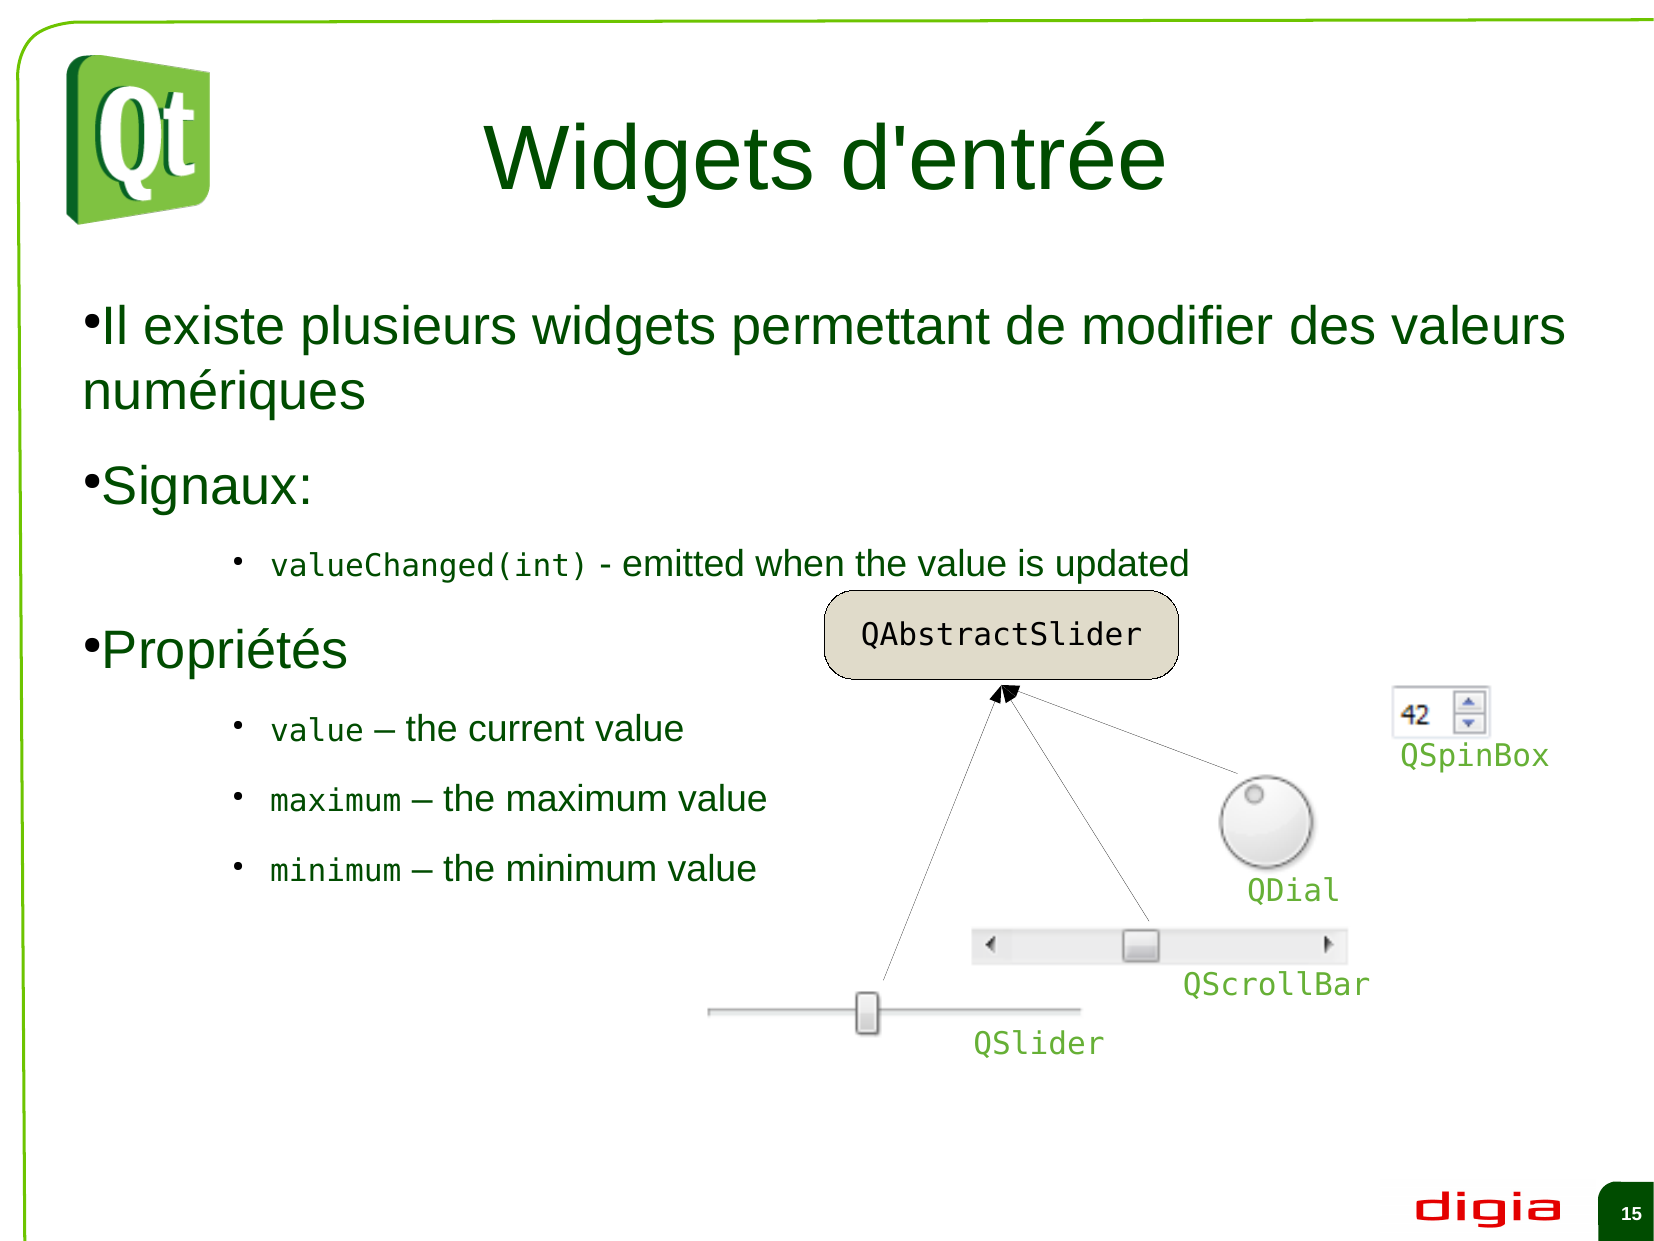

# Widgets d'entrée
Il existe plusieurs widgets permettant de modifier des valeurs numériques
Signaux:
valueChanged(int) - emitted when the value is updated
Propriétés
value – the current value
maximum – the maximum value
minimum – the minimum value
QAbstractSlider
QSpinBox
QDial
QScrollBar
QSlider